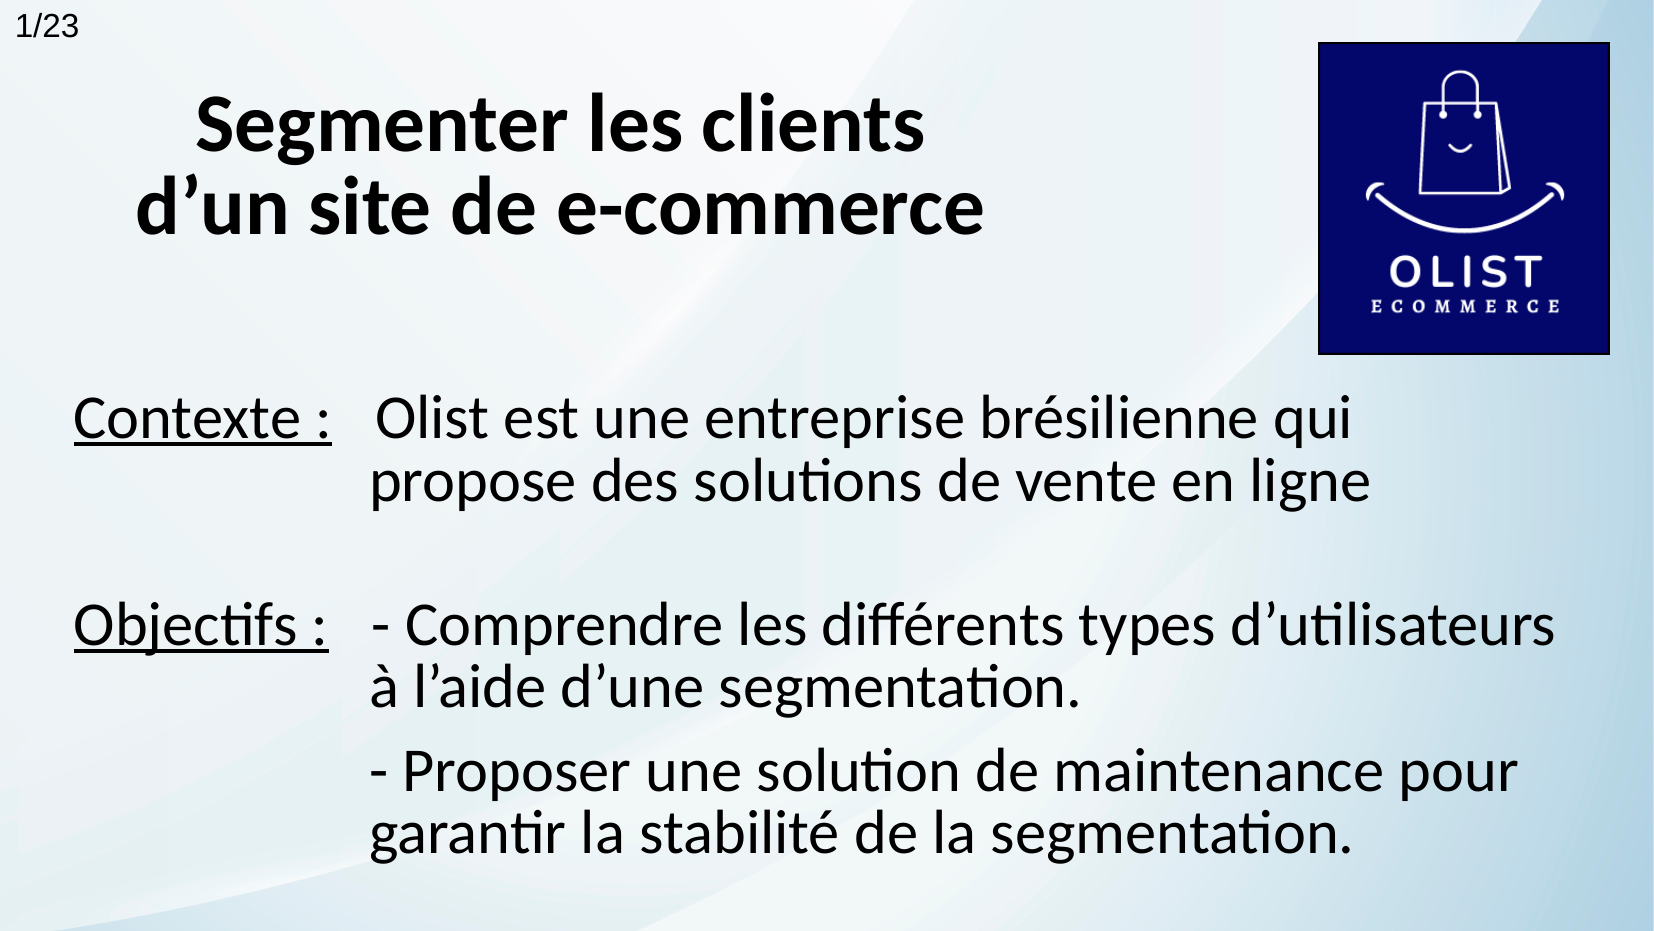

1/23
# Segmenter les clients d’un site de e-commerce
Contexte : Olist est une entreprise brésilienne qui
				propose des solutions de vente en ligne
Objectifs : - Comprendre les différents types d’utilisateurs
				à l’aide d’une segmentation.
				- Proposer une solution de maintenance pour
				garantir la stabilité de la segmentation.